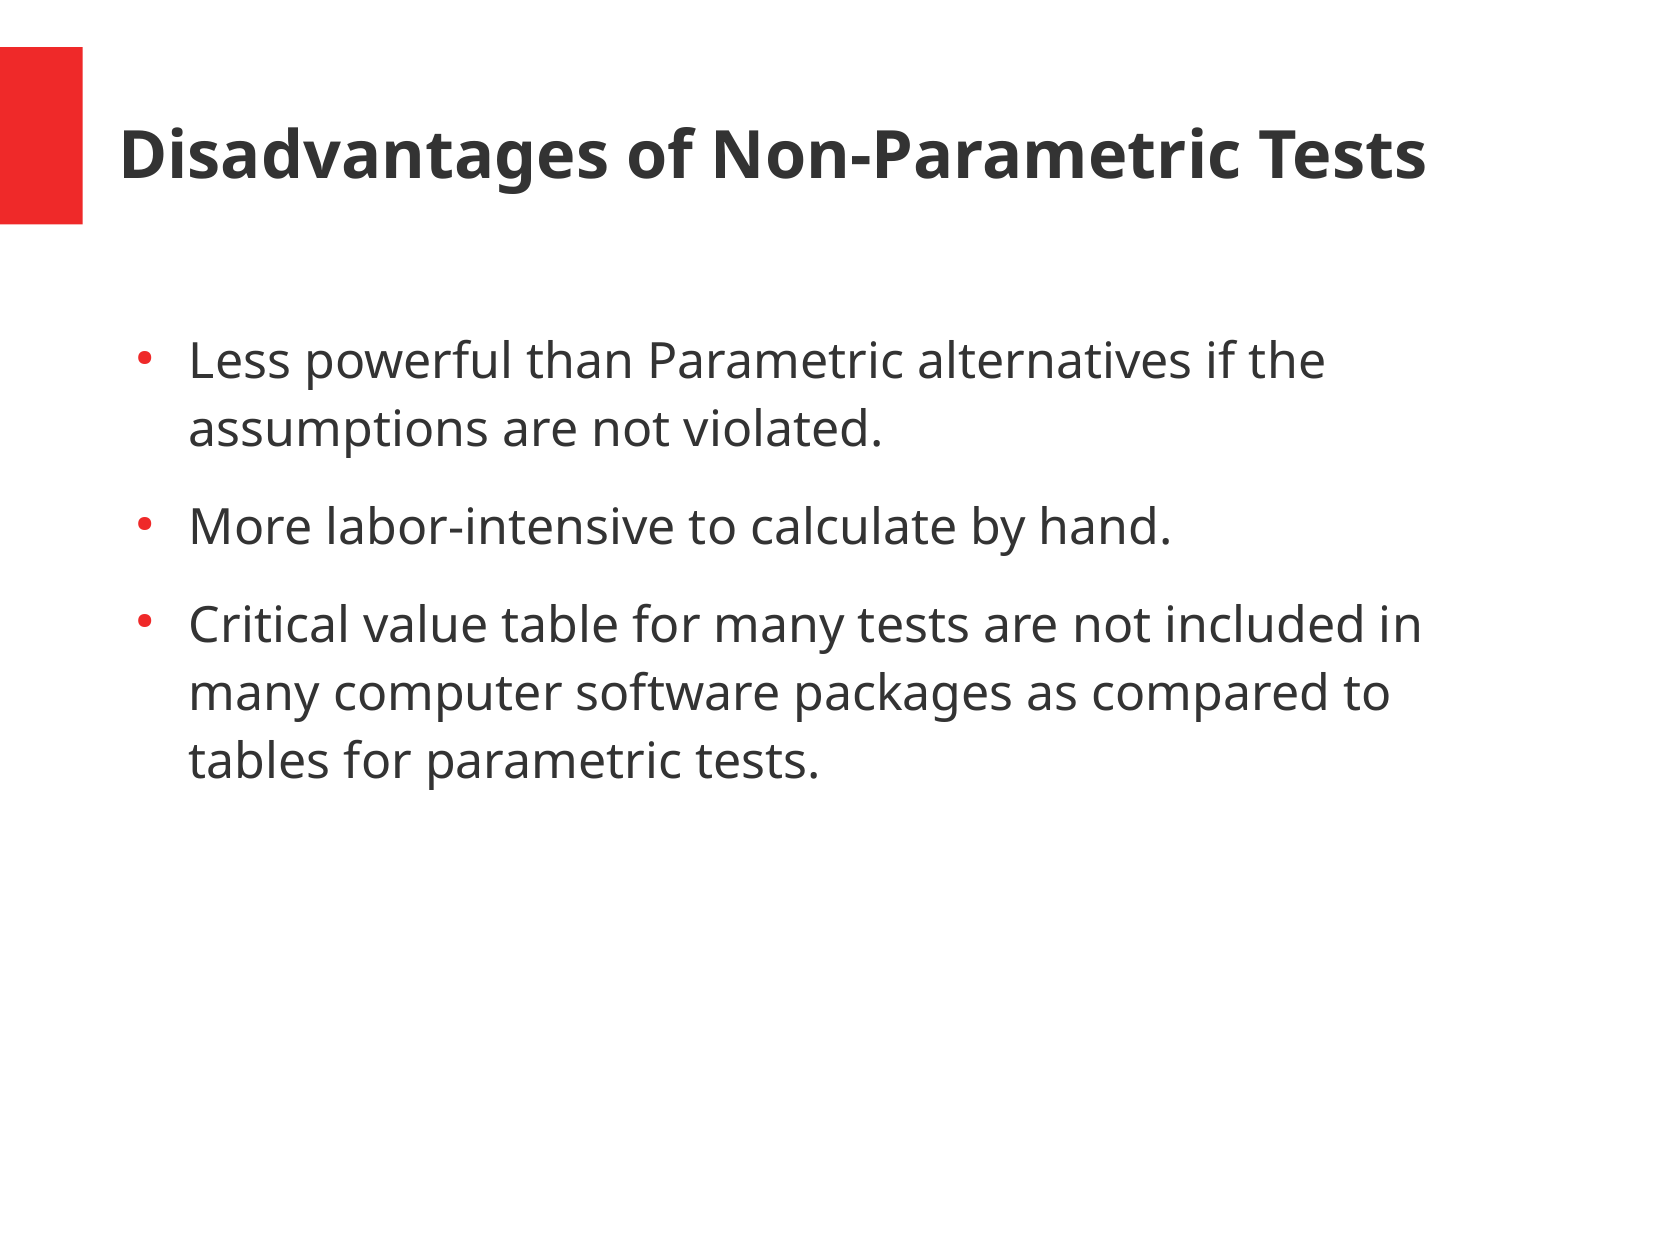

# Disadvantages of Non-Parametric Tests
Less powerful than Parametric alternatives if the assumptions are not violated.
More labor-intensive to calculate by hand.
Critical value table for many tests are not included in many computer software packages as compared to tables for parametric tests.